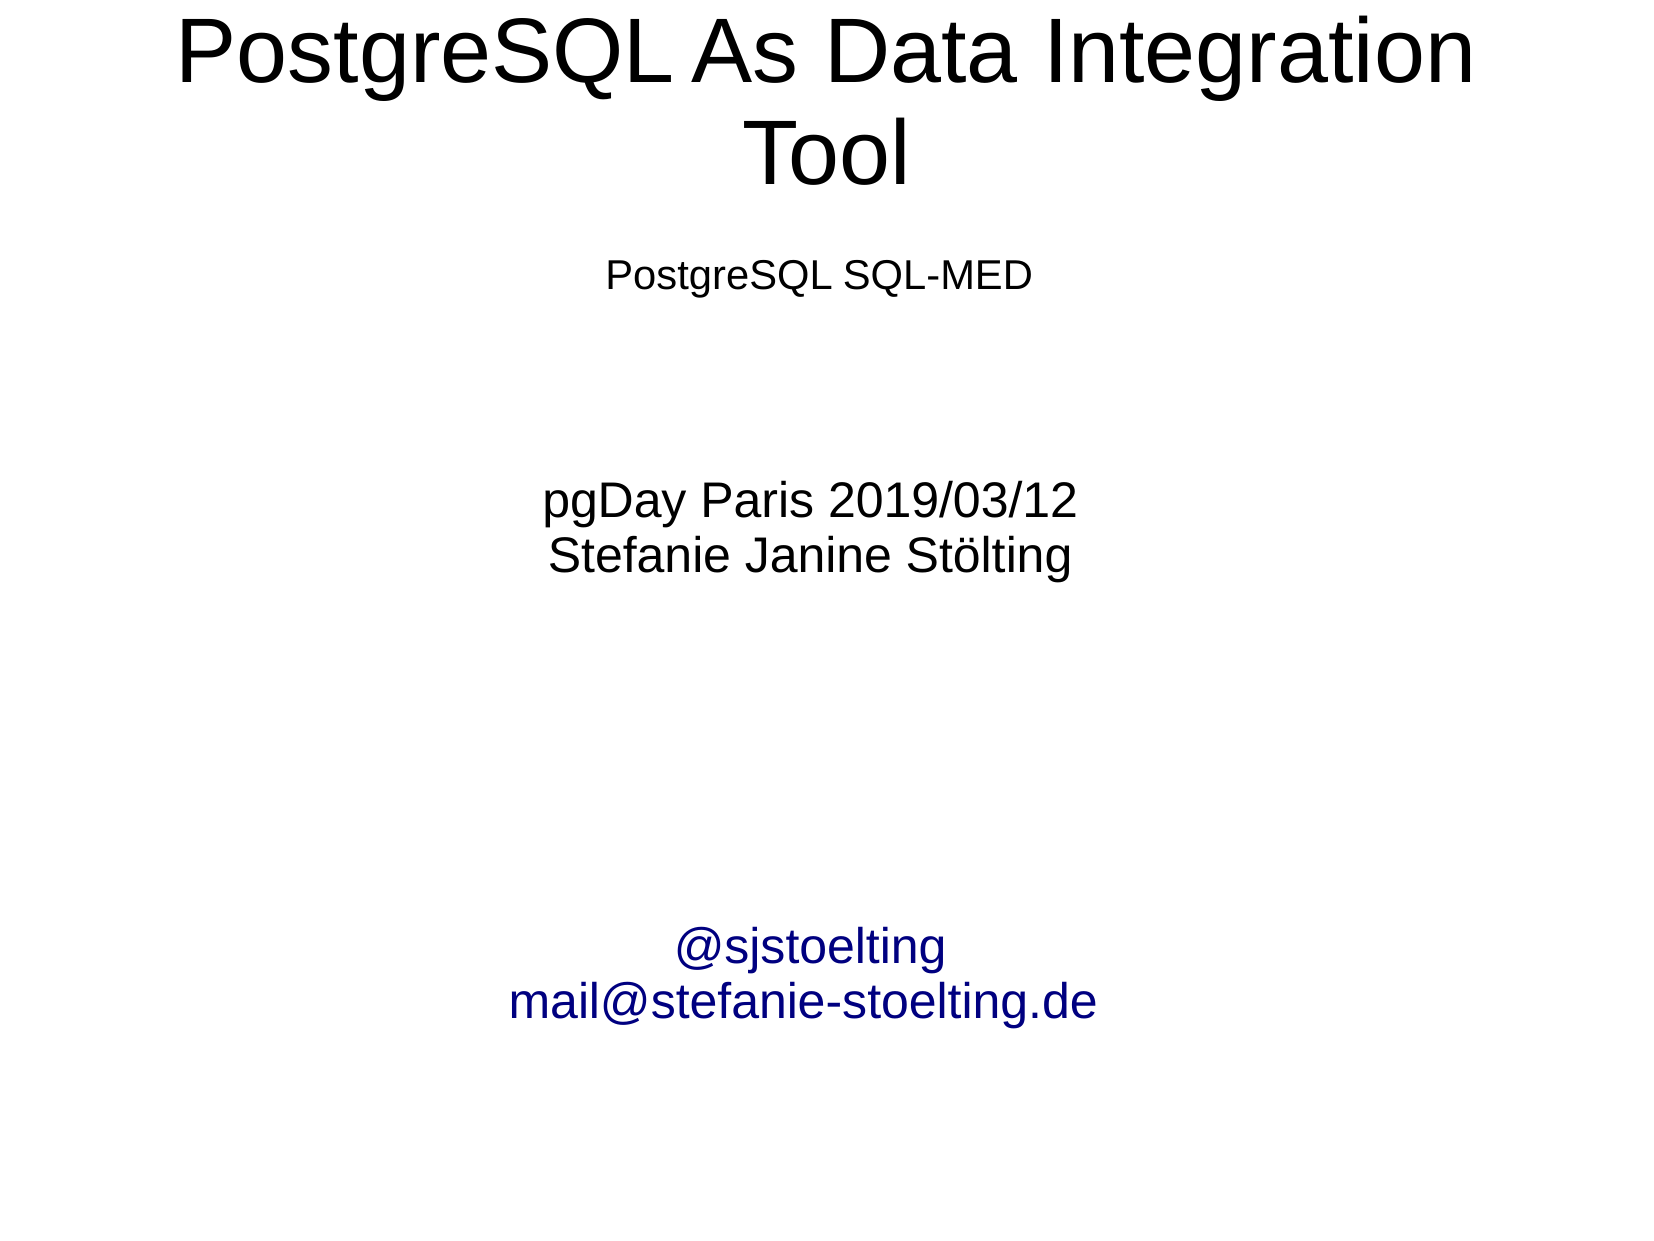

# PostgreSQL As Data Integration Tool
PostgreSQL SQL-MED
pgDay Paris 2019/03/12
Stefanie Janine Stölting
@sjstoelting
mail@stefanie-stoelting.de